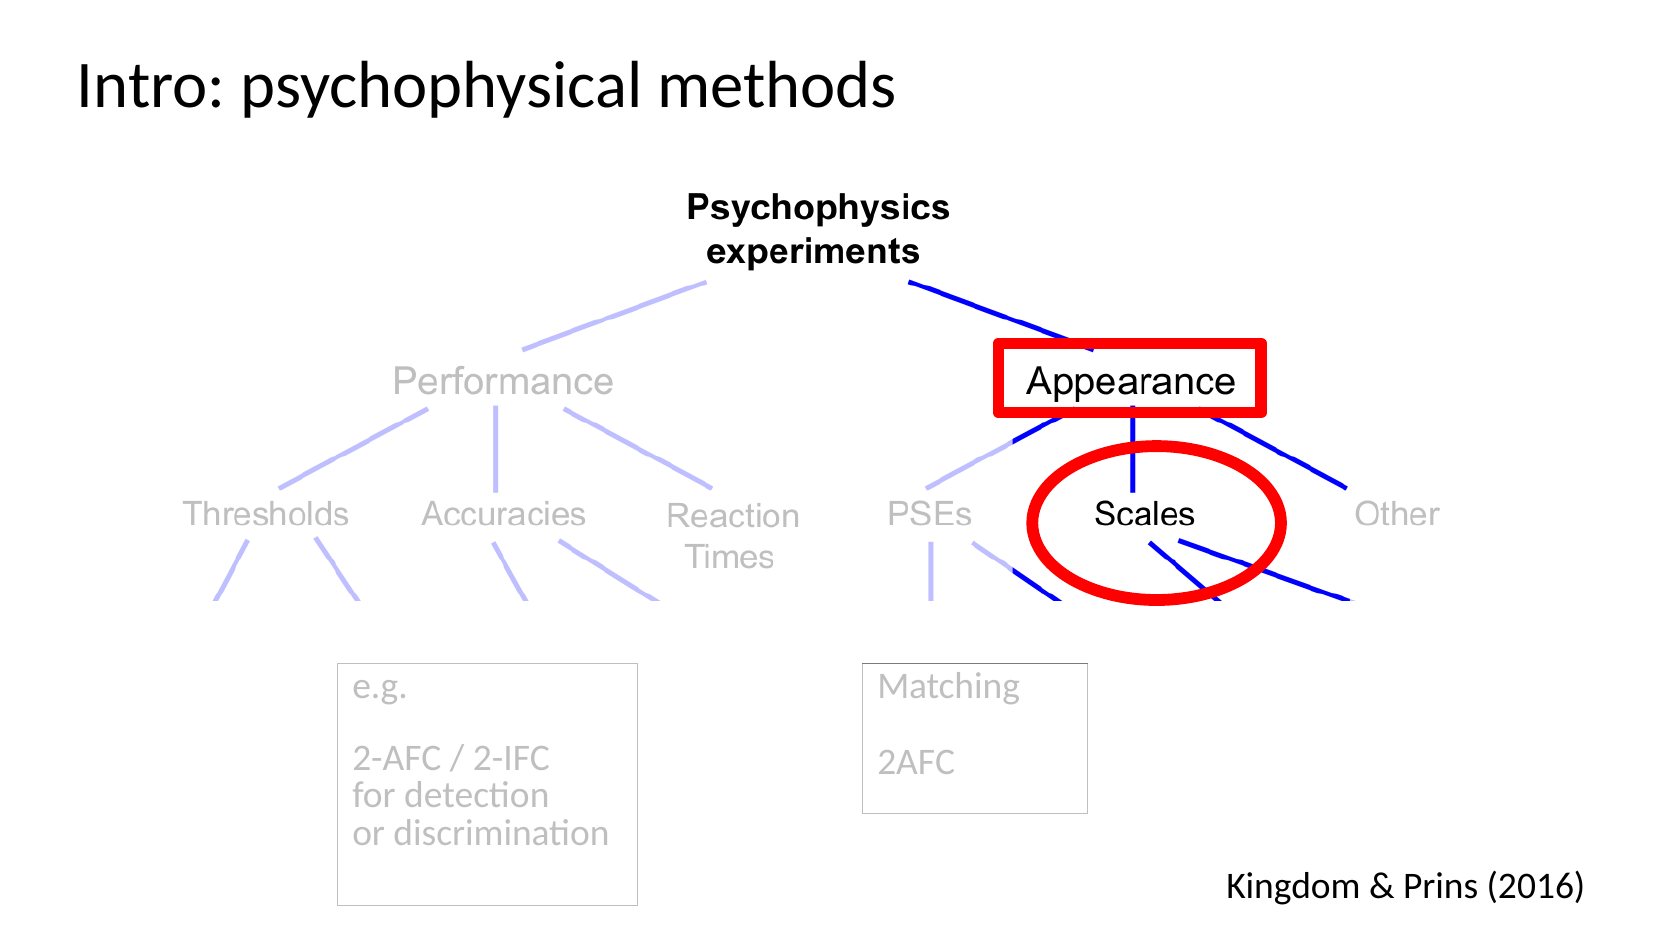

# Intro: psychophysical methods
e.g.
2-AFC / 2-IFC
for detection
or discrimination
Matching
2AFC
Kingdom & Prins (2016)